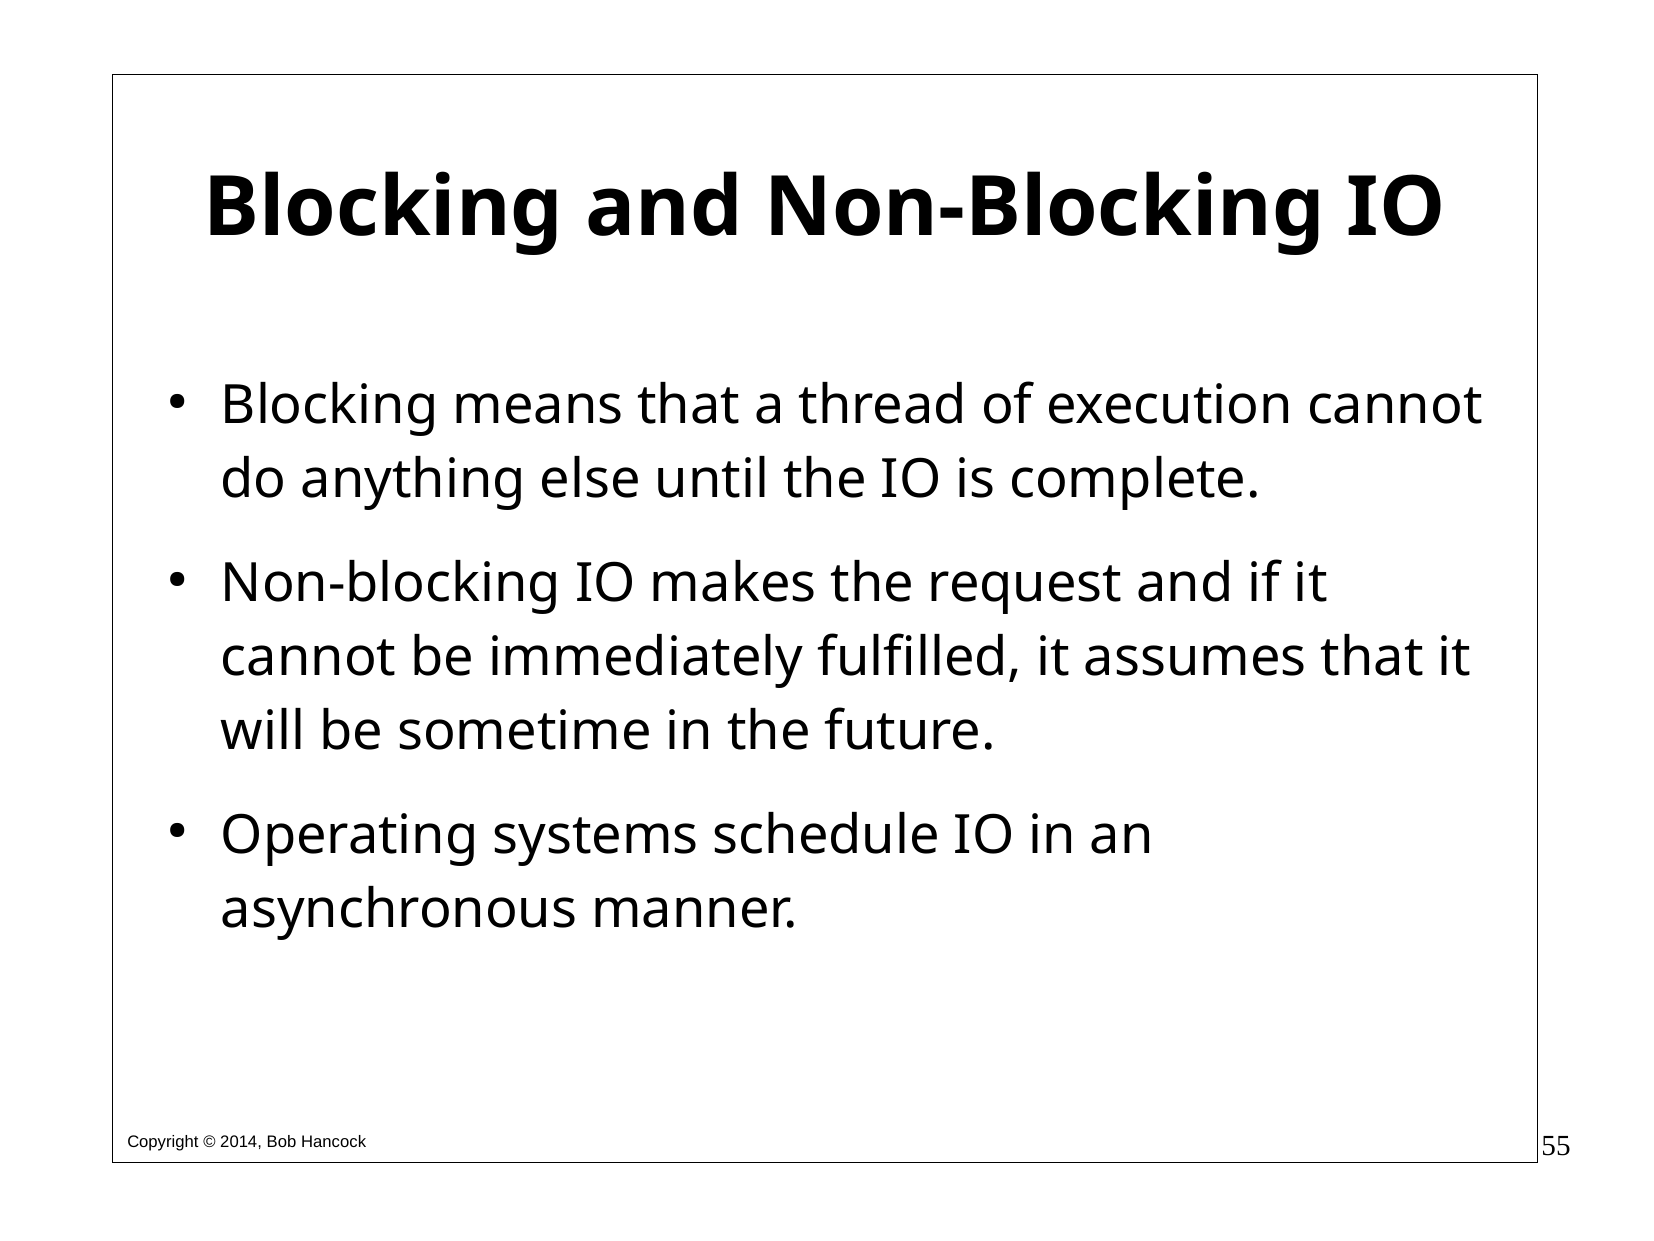

# Blocking and Non-Blocking IO
Blocking means that a thread of execution cannot do anything else until the IO is complete.
Non-blocking IO makes the request and if it cannot be immediately fulfilled, it assumes that it will be sometime in the future.
Operating systems schedule IO in an asynchronous manner.
Copyright © 2014, Bob Hancock
55